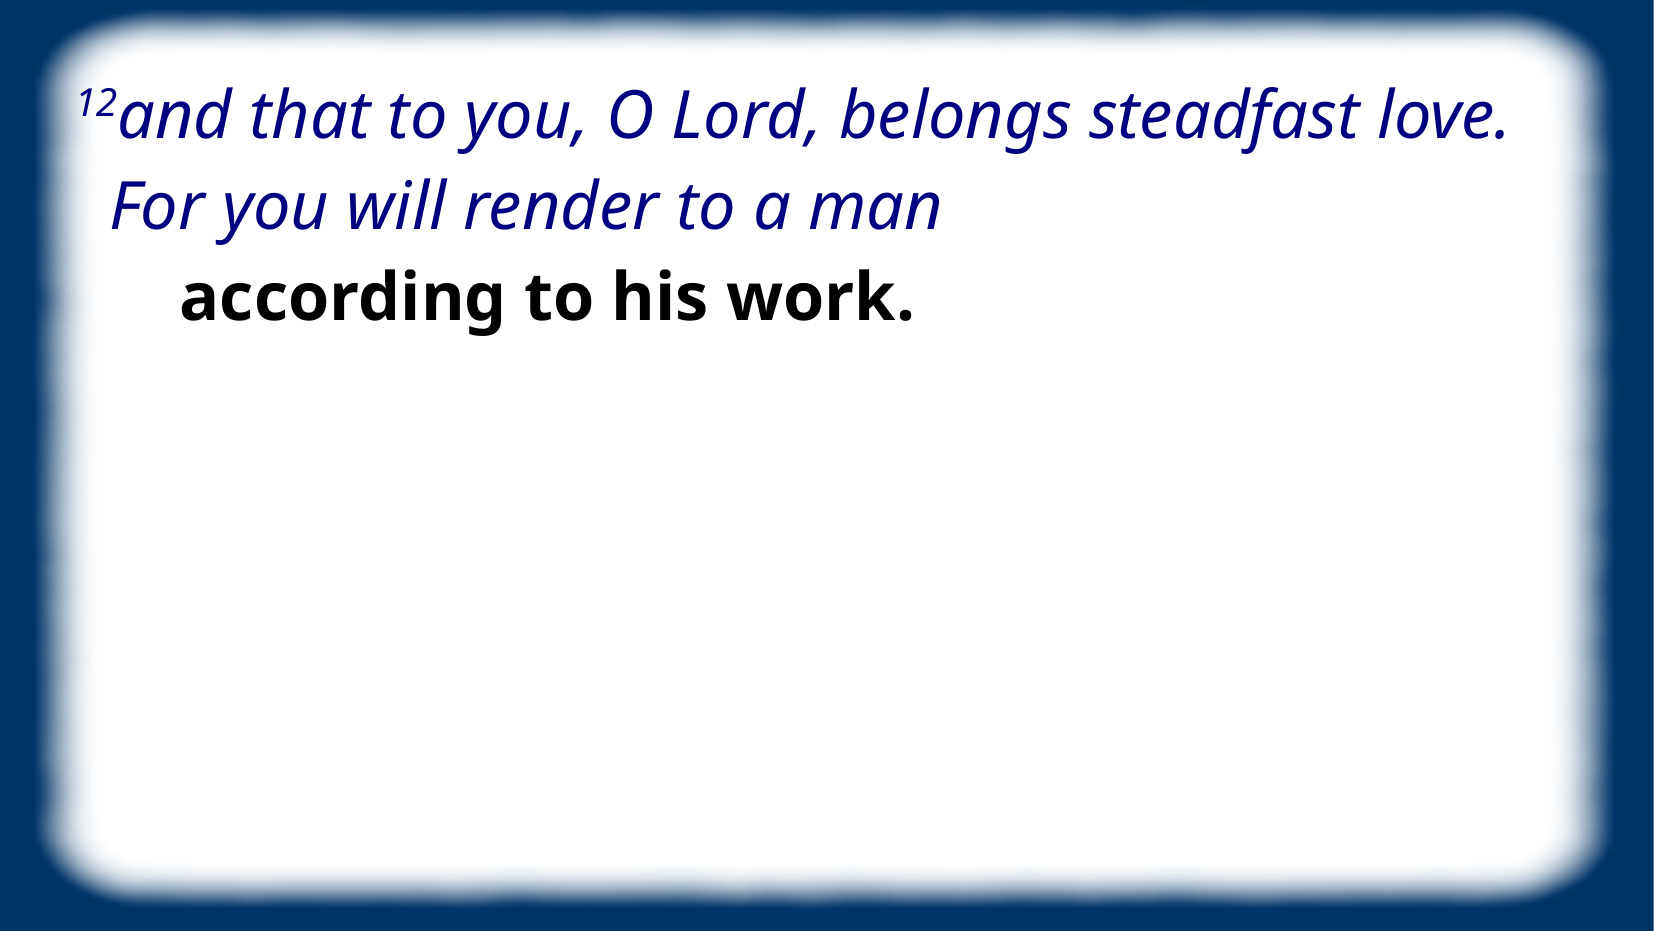

12and that to you, O Lord, belongs steadfast love.
 For you will render to a man
 according to his work.